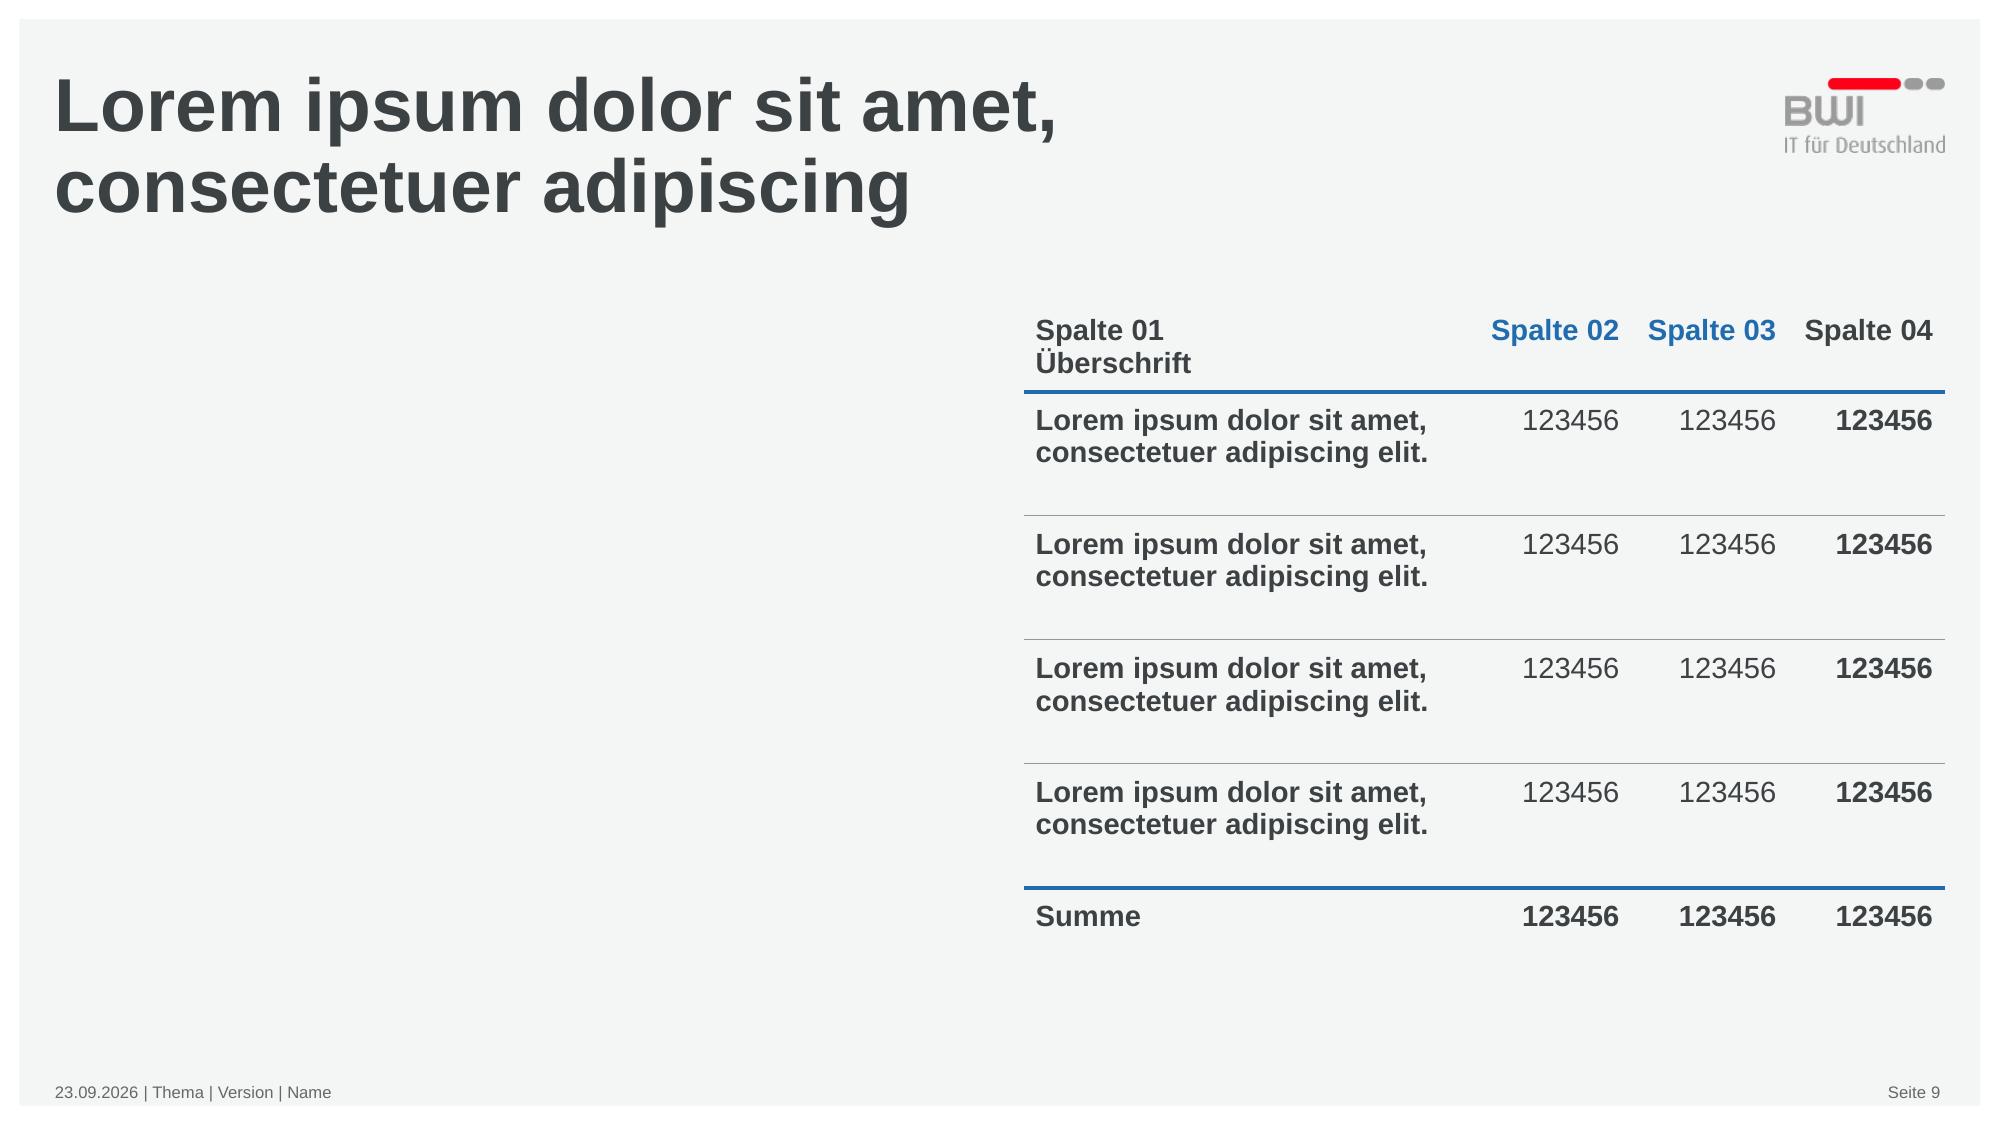

# Lorem ipsum dolor sit amet, consectetuer adipiscing
| Spalte 01 Überschrift | Spalte 02 | Spalte 03 | Spalte 04 |
| --- | --- | --- | --- |
| Lorem ipsum dolor sit amet, consectetuer adipiscing elit. | 123456 | 123456 | 123456 |
| Lorem ipsum dolor sit amet, consectetuer adipiscing elit. | 123456 | 123456 | 123456 |
| Lorem ipsum dolor sit amet, consectetuer adipiscing elit. | 123456 | 123456 | 123456 |
| Lorem ipsum dolor sit amet, consectetuer adipiscing elit. | 123456 | 123456 | 123456 |
| Summe | 123456 | 123456 | 123456 |
| Thema | Version | Name
Seite